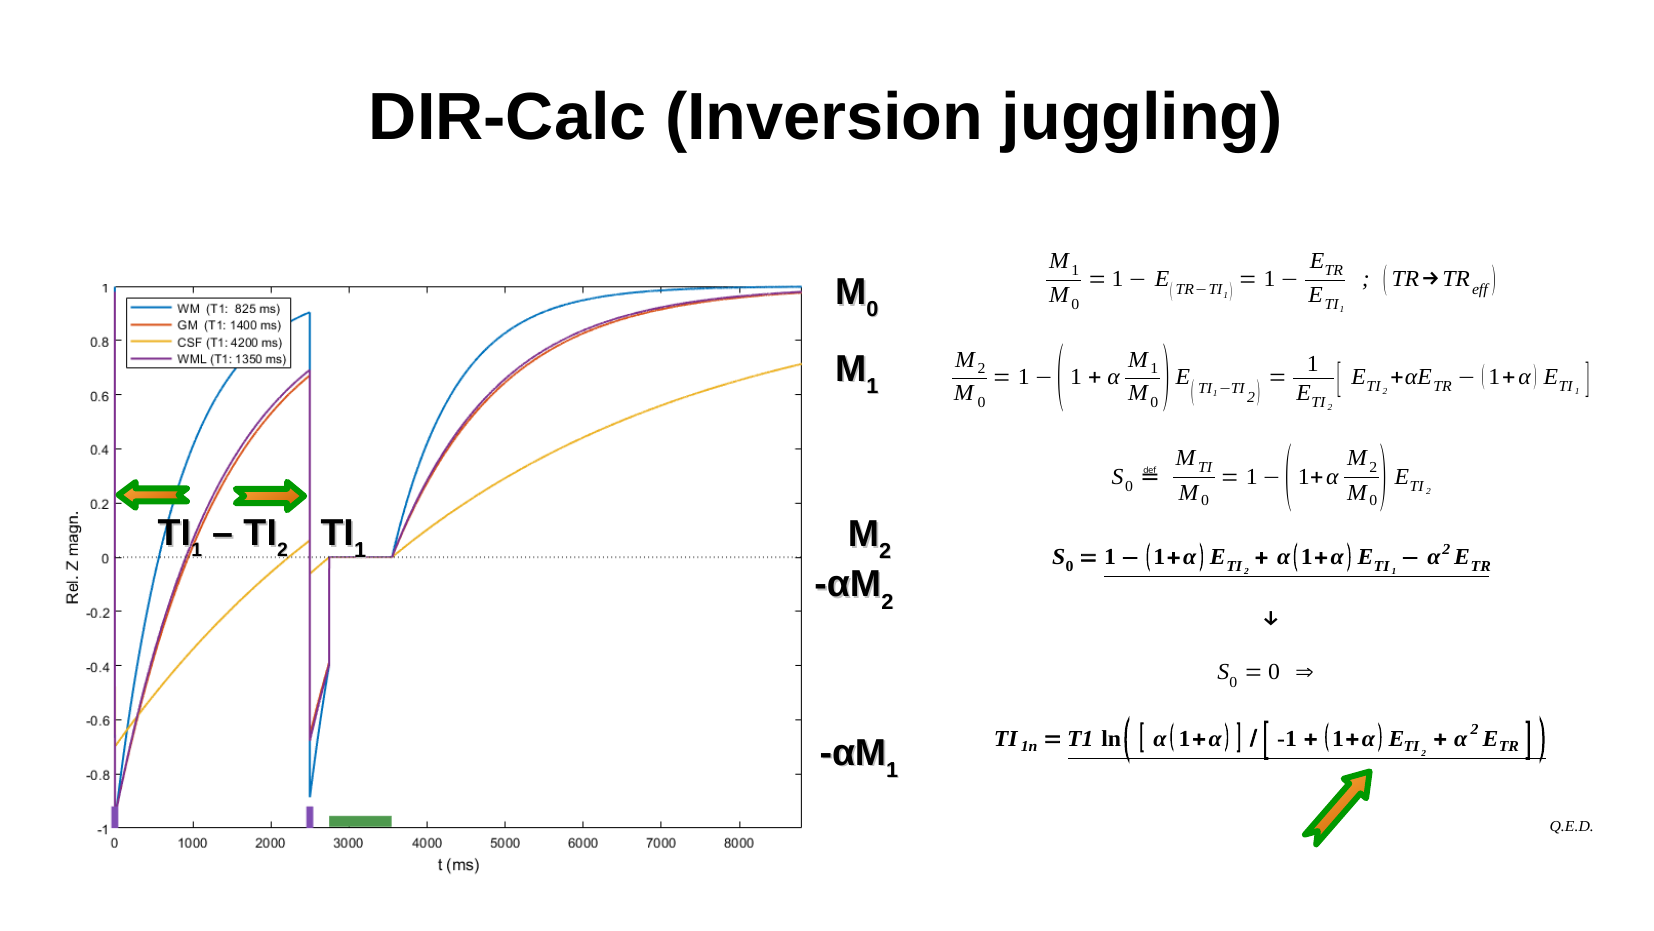

# DIR-Calc (Inversion juggling)
 M0
 M1
 M2
-αM2
-αM1
 TI1 – TI2
TI1